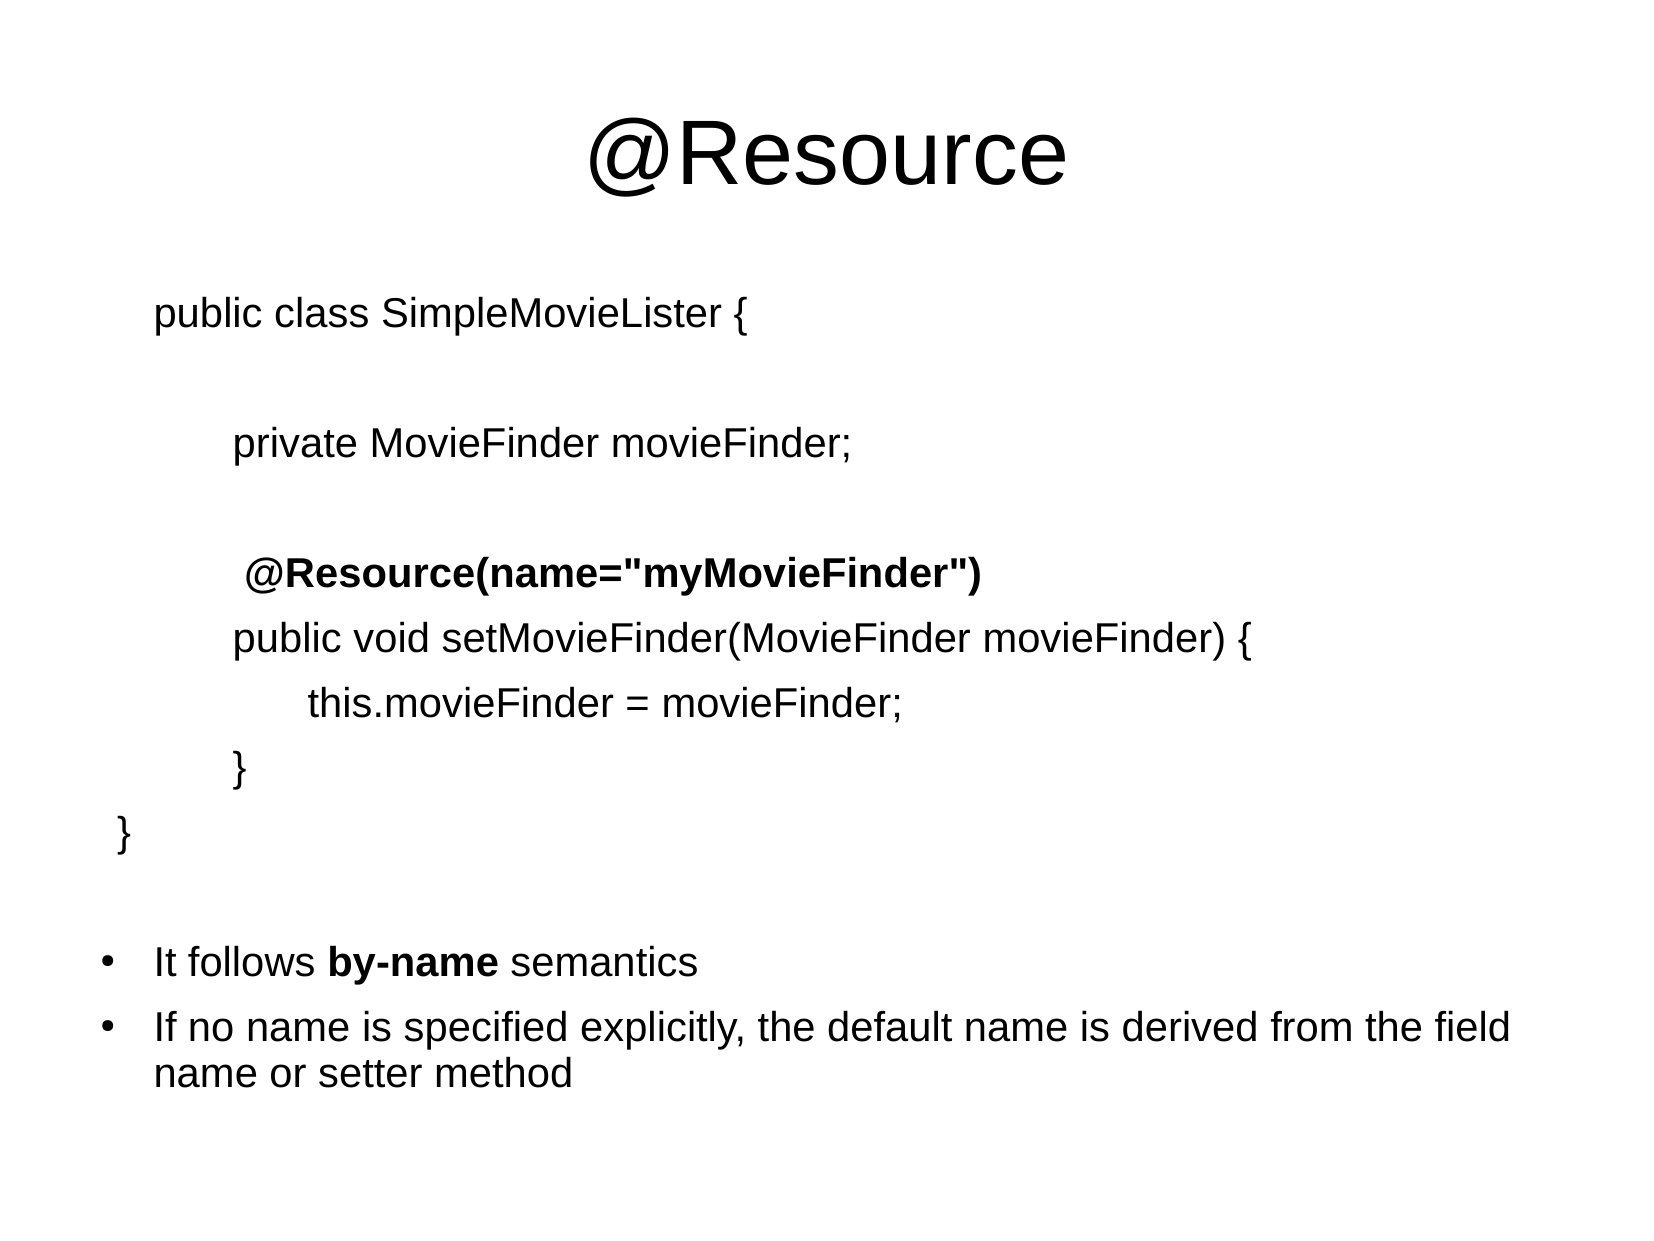

# @Resource
public class SimpleMovieLister {
 		private MovieFinder movieFinder;
 		 @Resource(name="myMovieFinder")
 		public void setMovieFinder(MovieFinder movieFinder) {
 		this.movieFinder = movieFinder;
 		}
 }
It follows by-name semantics
If no name is specified explicitly, the default name is derived from the field name or setter method